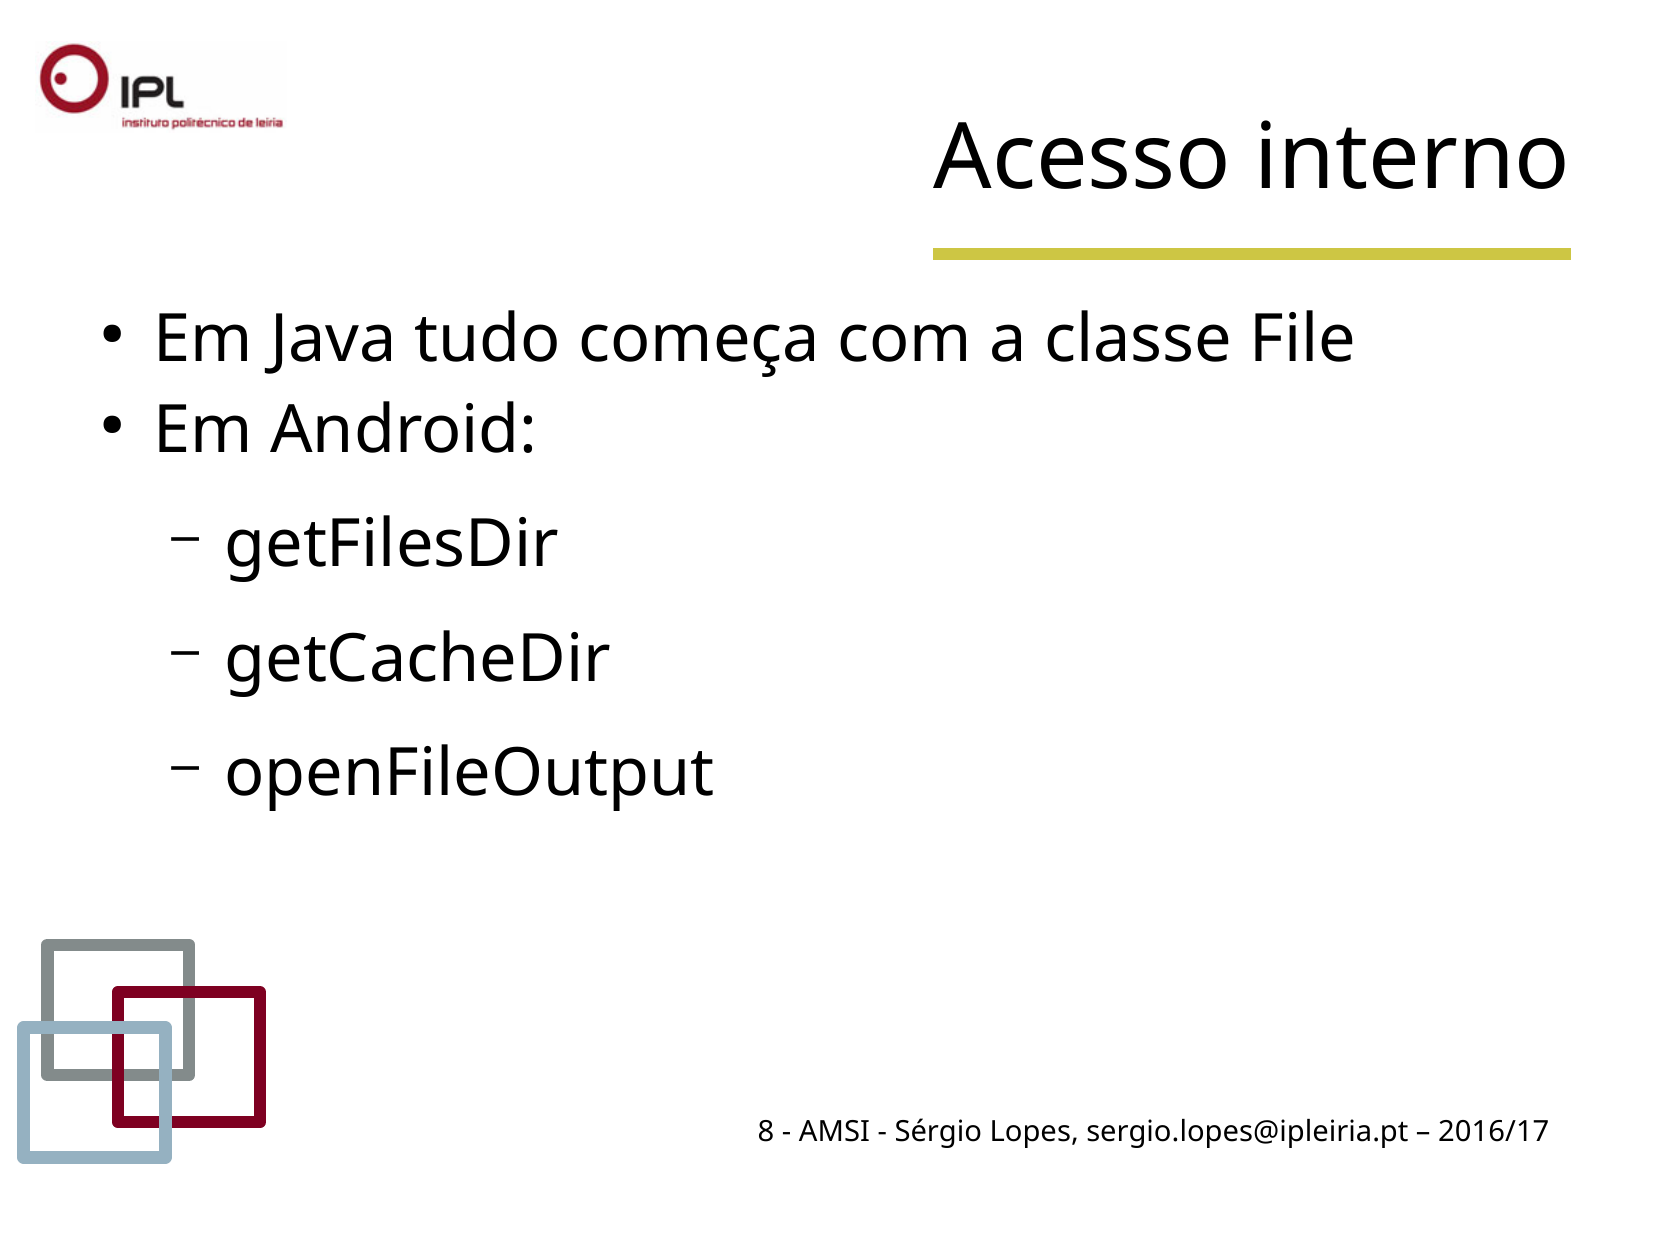

# Acesso interno
Em Java tudo começa com a classe File
Em Android:
getFilesDir
getCacheDir
openFileOutput
8 - AMSI - Sérgio Lopes, sergio.lopes@ipleiria.pt – 2016/17